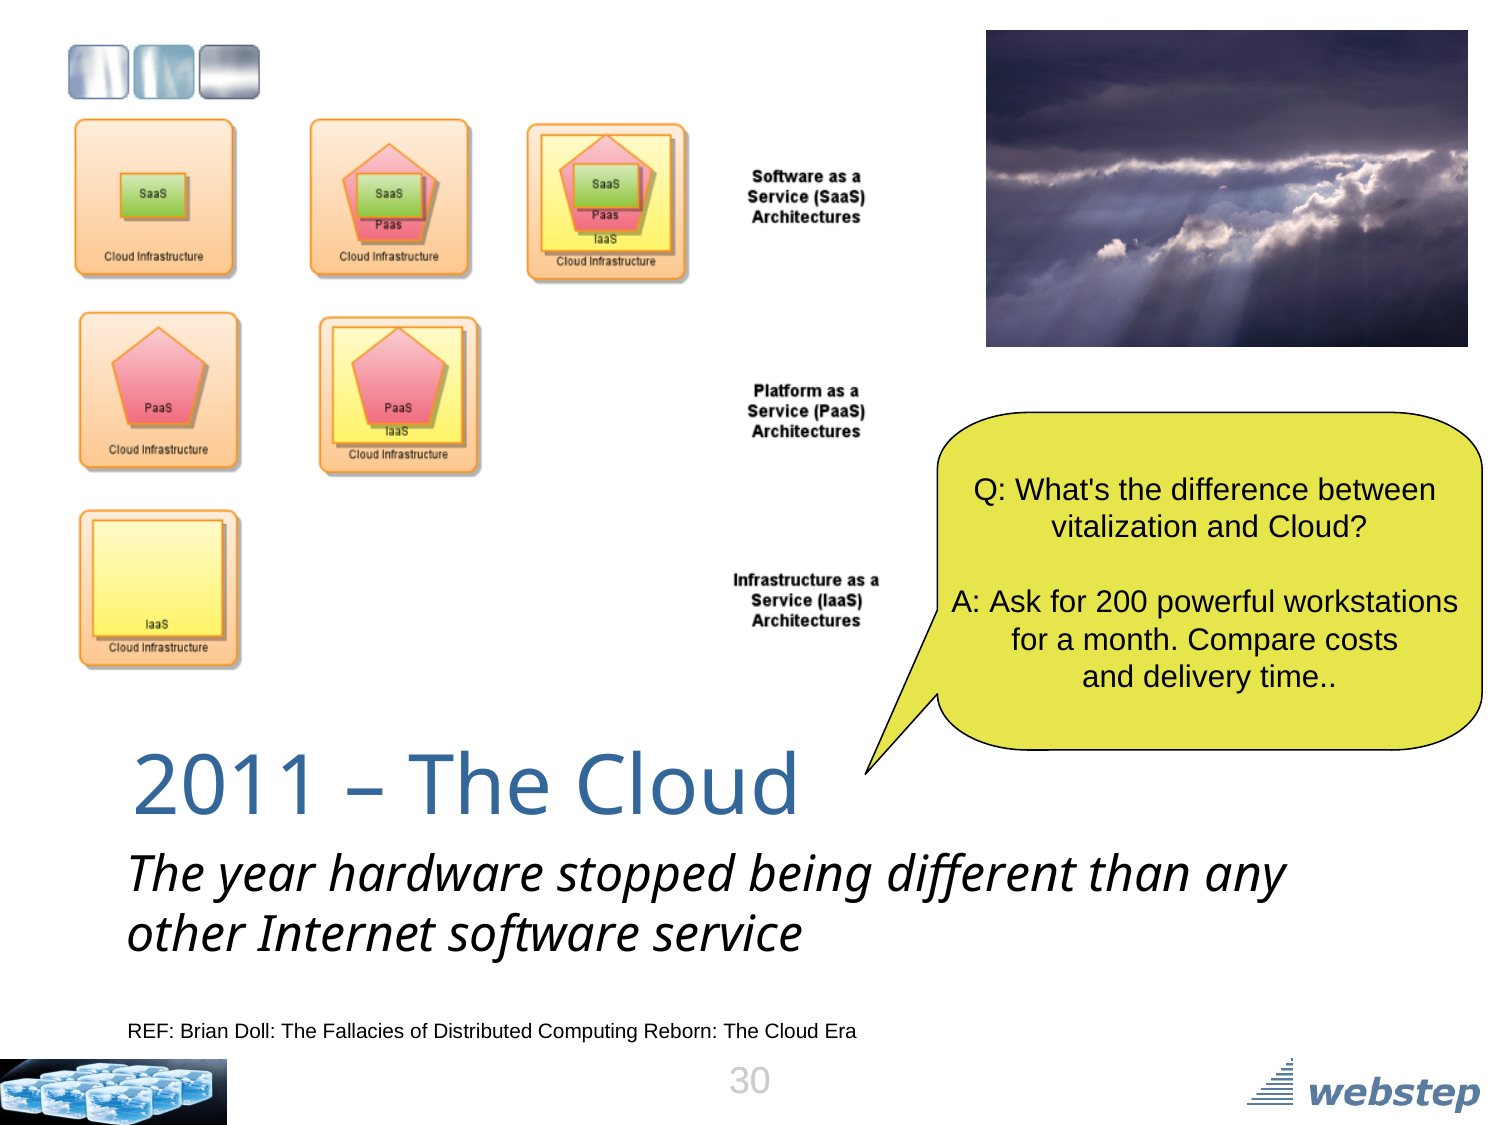

Q: What's the difference between
vitalization and Cloud?
A: Ask for 200 powerful workstations
for a month. Compare costs
and delivery time..
2011 – The Cloud
The year hardware stopped being different than any other Internet software service
REF: Brian Doll: The Fallacies of Distributed Computing Reborn: The Cloud Era